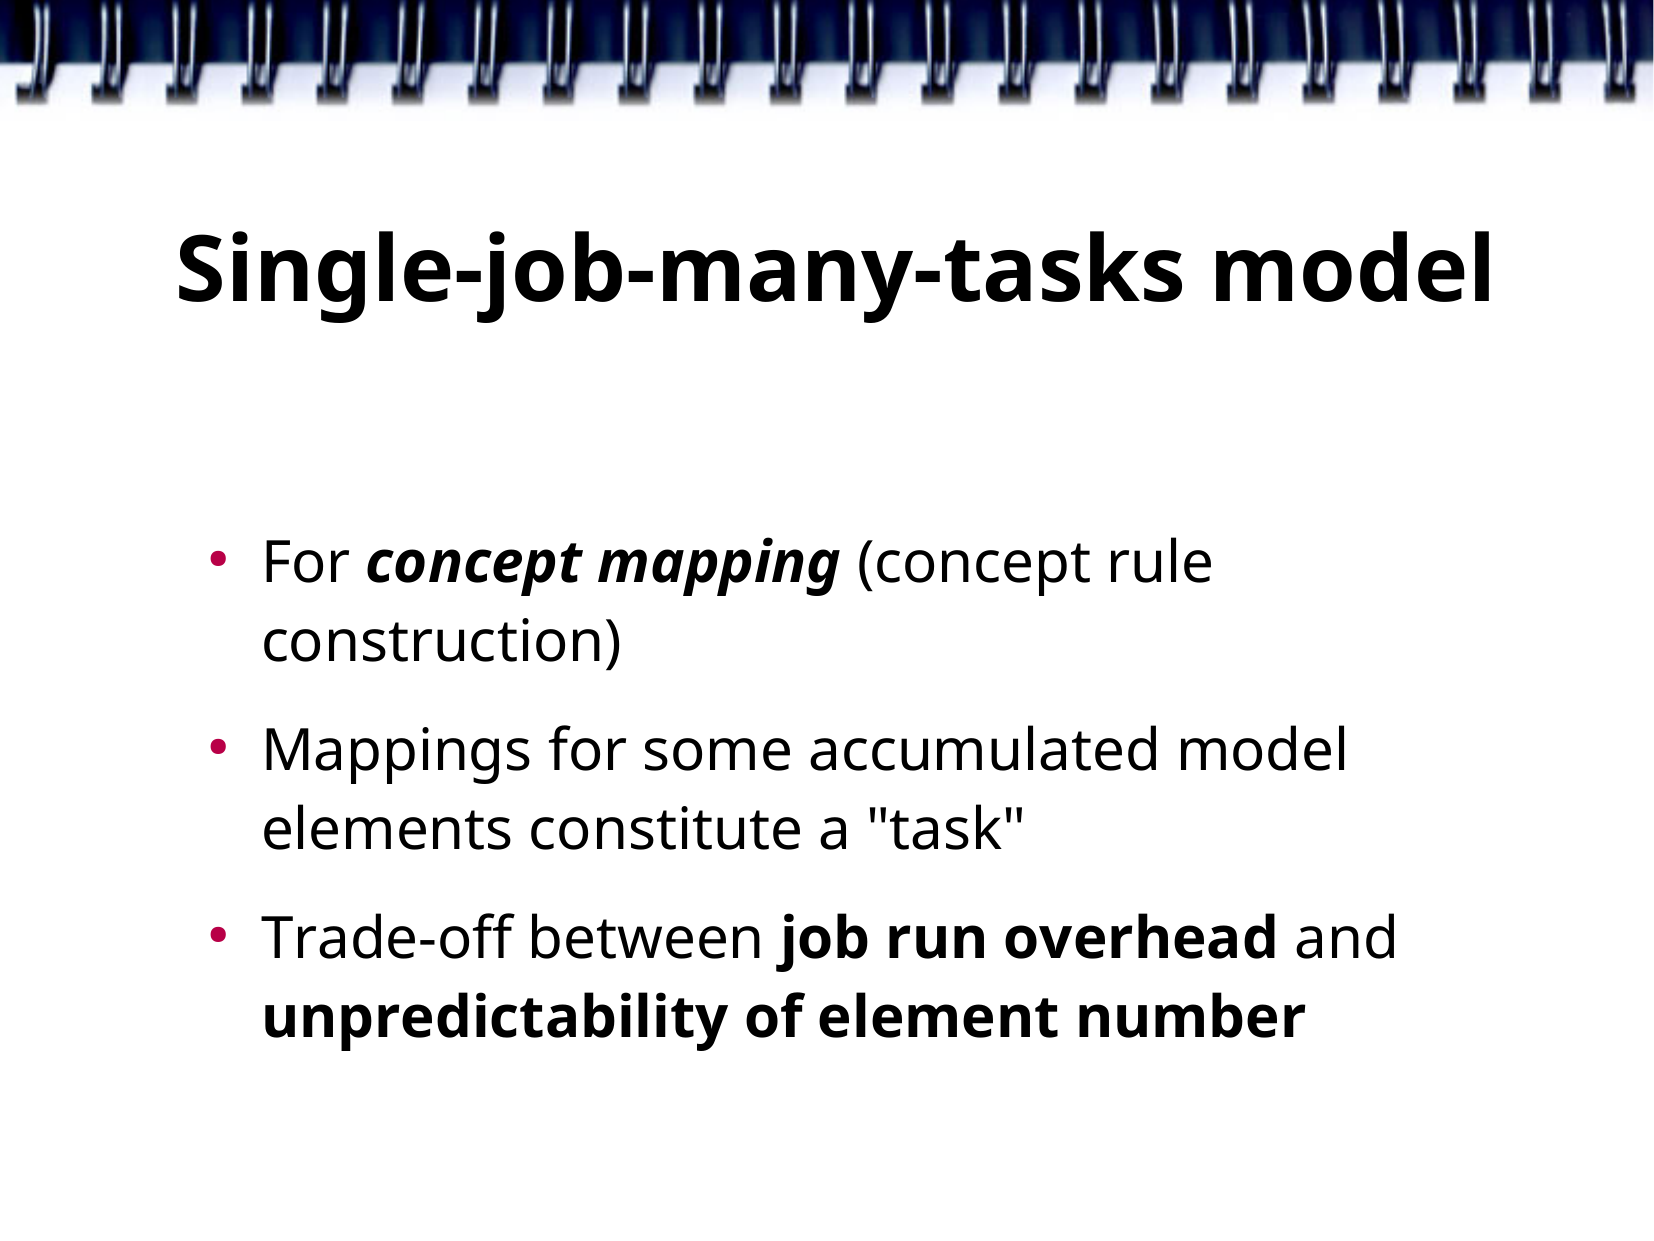

# Single-job-many-tasks model
For concept mapping (concept rule construction)
Mappings for some accumulated model elements constitute a "task"
Trade-off between job run overhead and unpredictability of element number